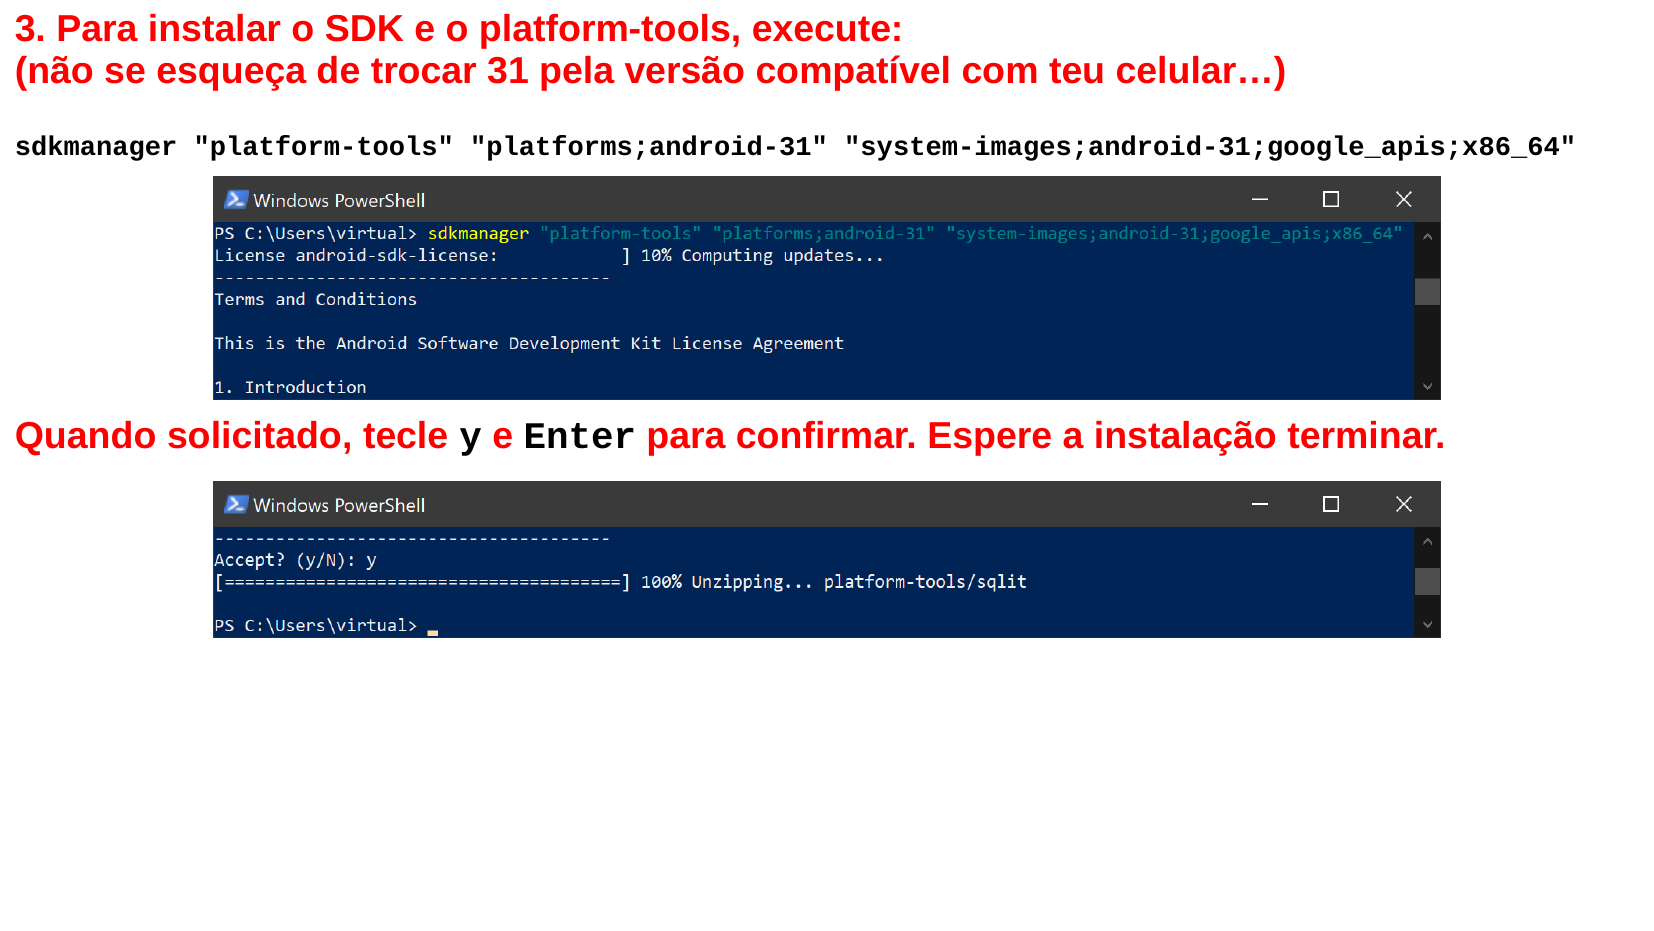

3. Para instalar o SDK e o platform-tools, execute:
(não se esqueça de trocar 31 pela versão compatível com teu celular…)
sdkmanager "platform-tools" "platforms;android-31" "system-images;android-31;google_apis;x86_64"
Quando solicitado, tecle y e Enter para confirmar. Espere a instalação terminar.